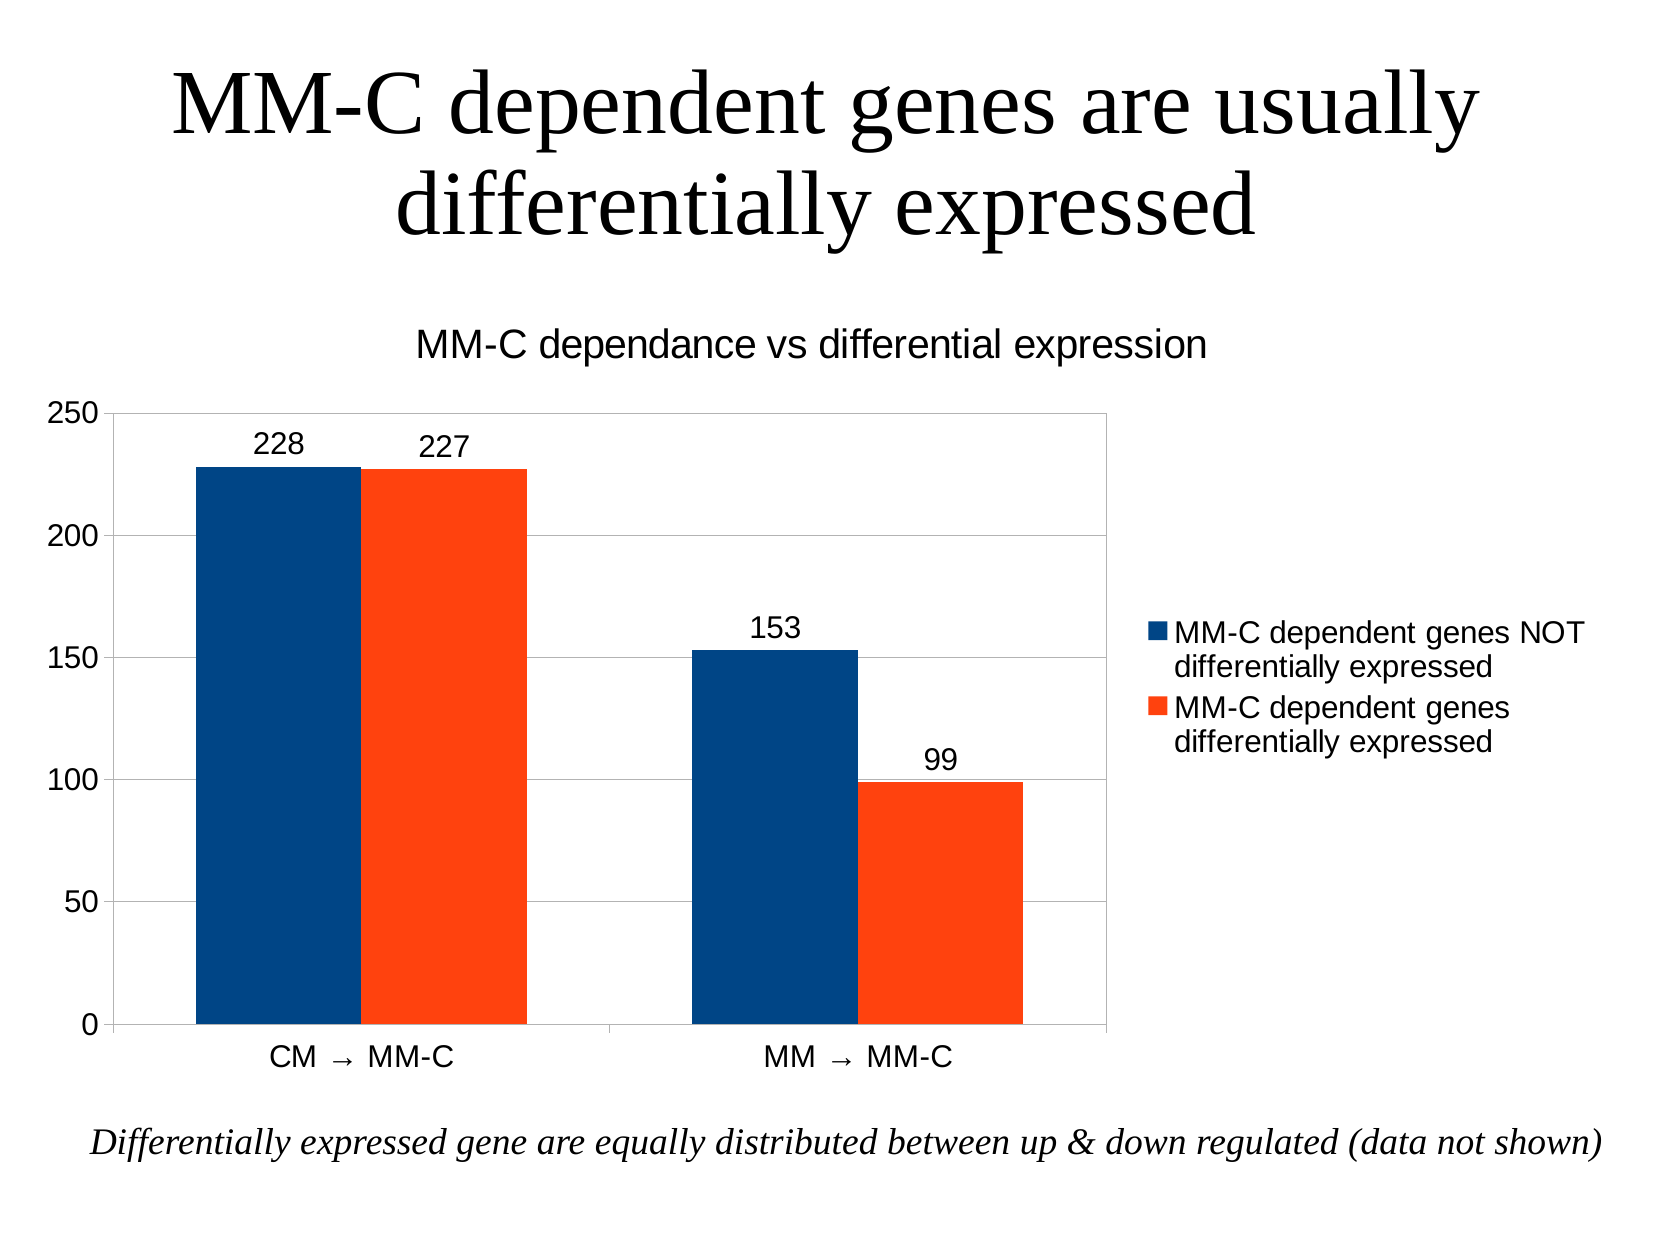

# MM-C dependent genes are usually differentially expressed
### Chart: MM-C dependance vs differential expression
| Category | MM-C dependent genes NOT differentially expressed | MM-C dependent genes differentially expressed |
|---|---|---|
| CM → MM-C | 228.0 | 227.0 |
| MM → MM-C | 153.0 | 99.0 |Differentially expressed gene are equally distributed between up & down regulated (data not shown)